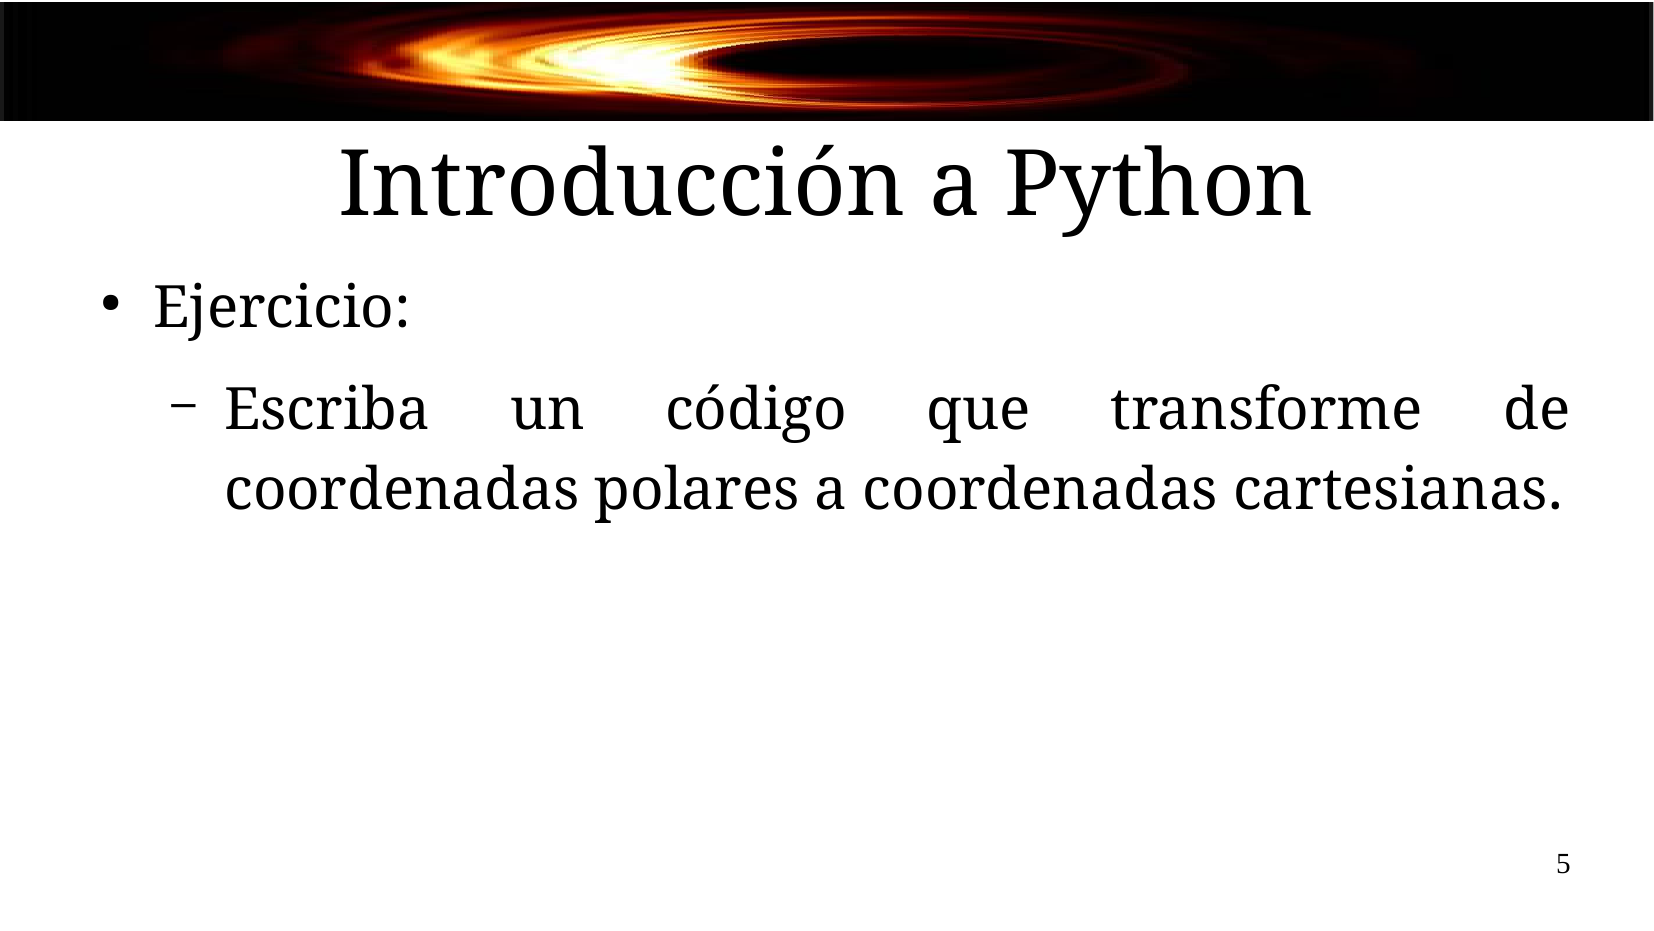

Introducción a Python
# Ejercicio:
Escriba un código que transforme de coordenadas polares a coordenadas cartesianas.
5